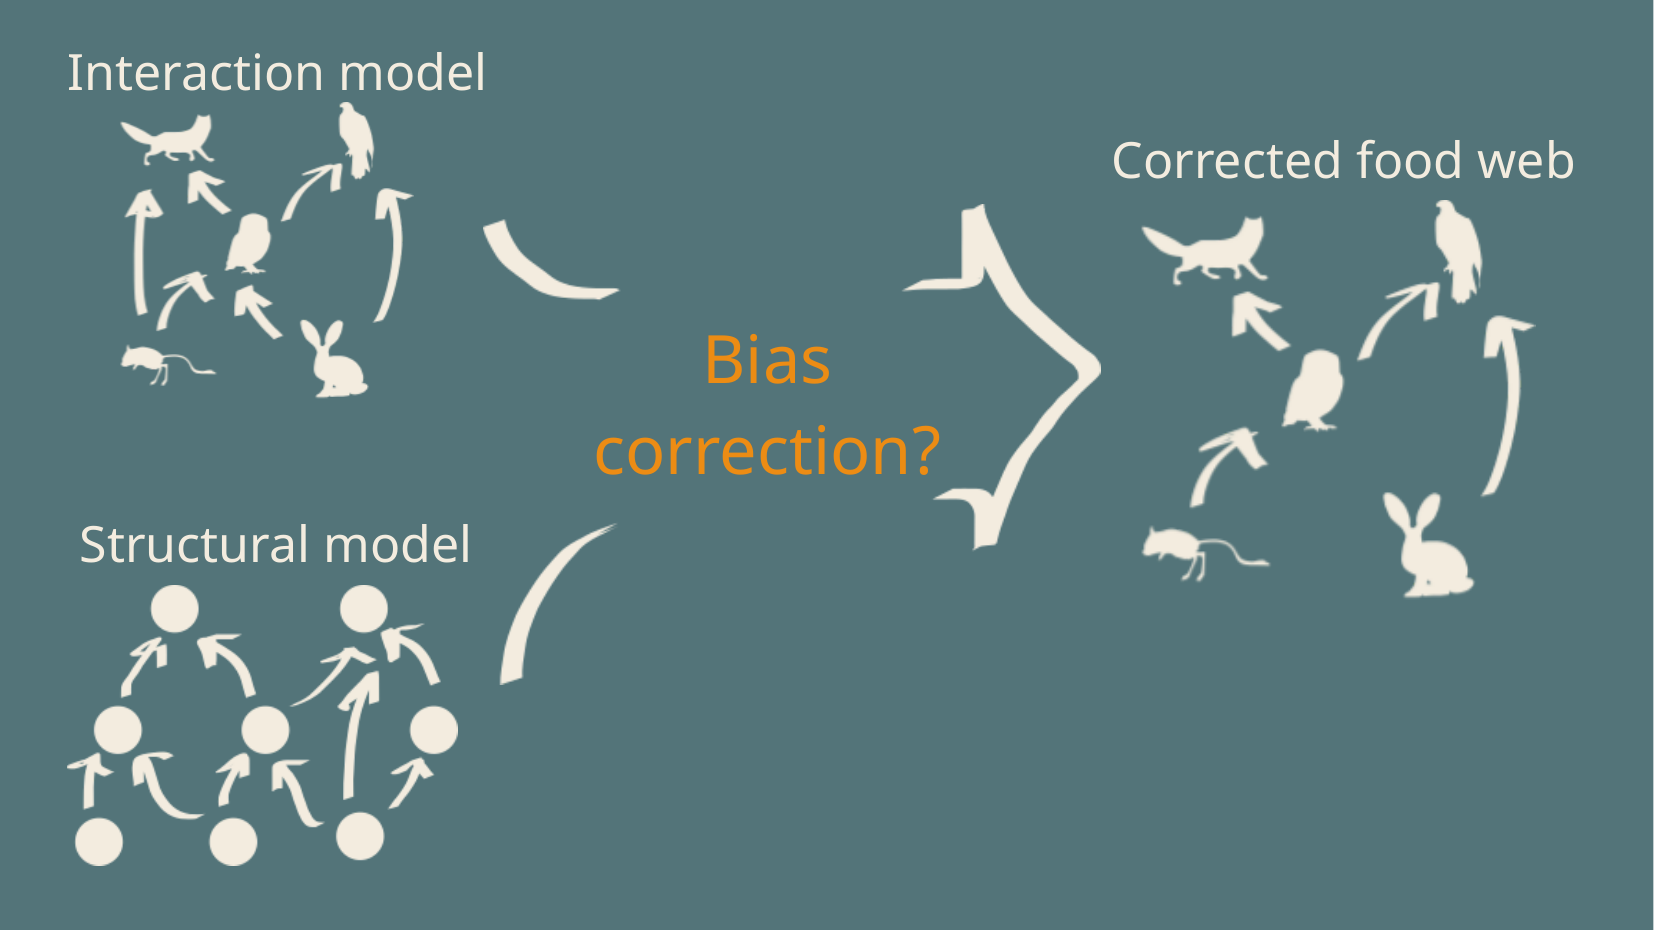

Interaction model
Corrected food web
Bias correction?
Structural model